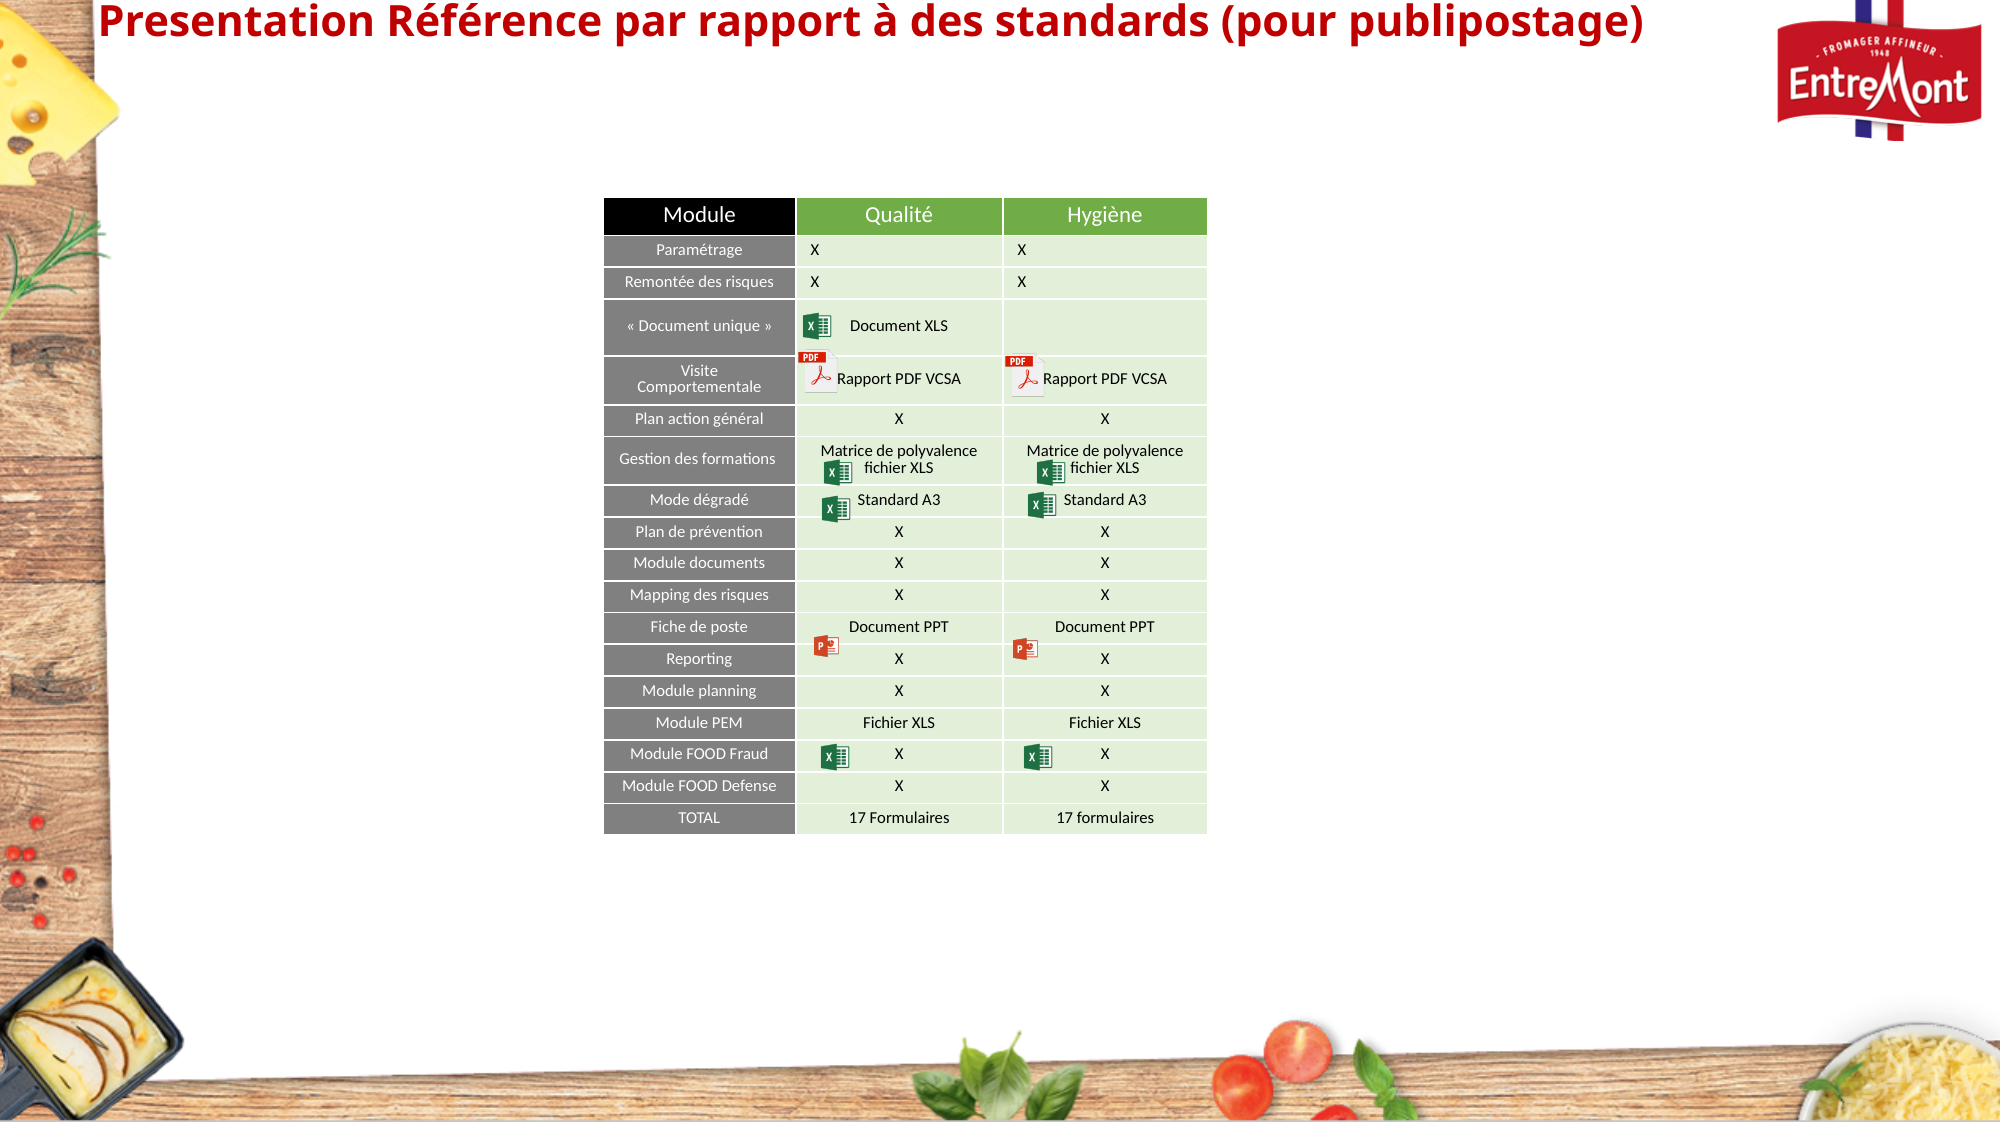

Presentation Référence par rapport à des standards (pour publipostage)
| Module | Qualité | Hygiène |
| --- | --- | --- |
| Paramétrage | X | X |
| Remontée des risques | X | X |
| « Document unique » | Document XLS | |
| Visite Comportementale | Rapport PDF VCSA | Rapport PDF VCSA |
| Plan action général | X | X |
| Gestion des formations | Matrice de polyvalence fichier XLS | Matrice de polyvalence fichier XLS |
| Mode dégradé | Standard A3 | Standard A3 |
| Plan de prévention | X | X |
| Module documents | X | X |
| Mapping des risques | X | X |
| Fiche de poste | Document PPT | Document PPT |
| Reporting | X | X |
| Module planning | X | X |
| Module PEM | Fichier XLS | Fichier XLS |
| Module FOOD Fraud | X | X |
| Module FOOD Defense | X | X |
| TOTAL | 17 Formulaires | 17 formulaires |